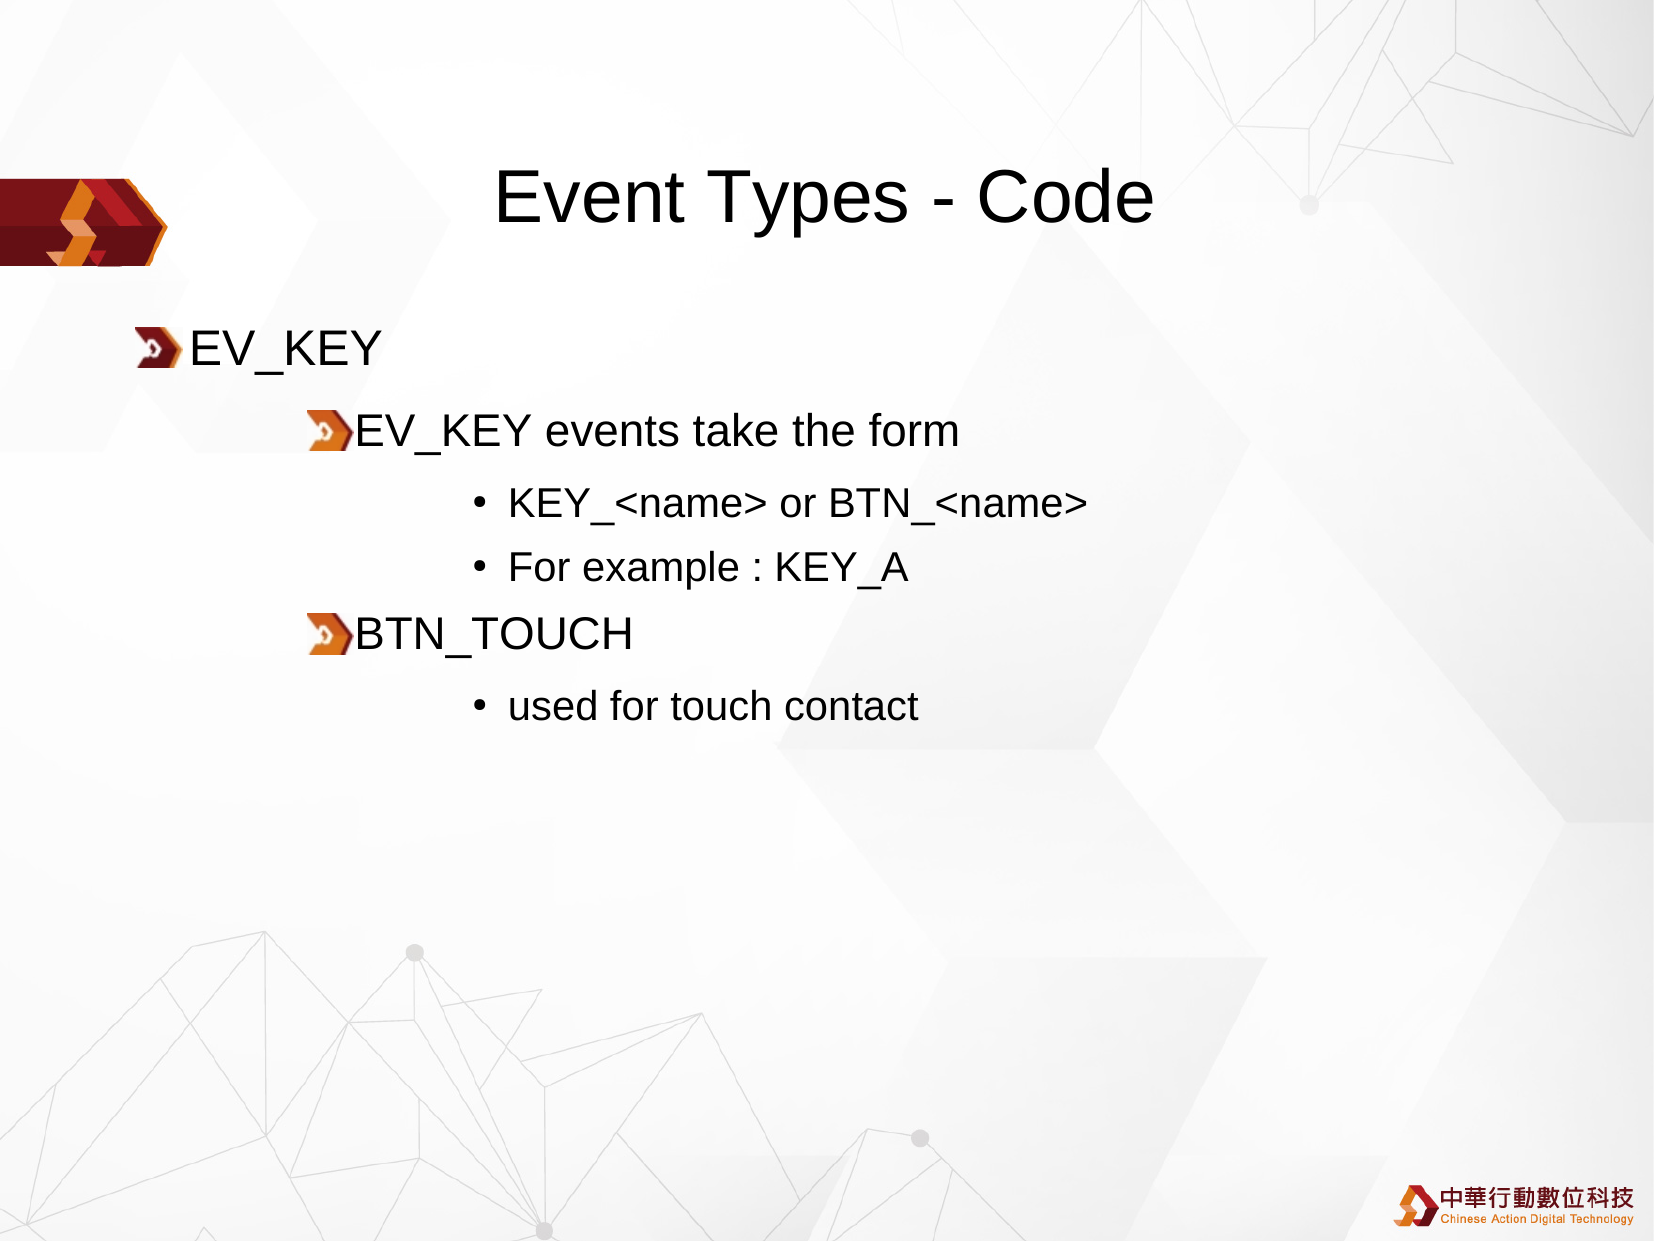

# Event Types - Code
EV_KEY
EV_KEY events take the form
KEY_<name> or BTN_<name>
For example : KEY_A
BTN_TOUCH
used for touch contact